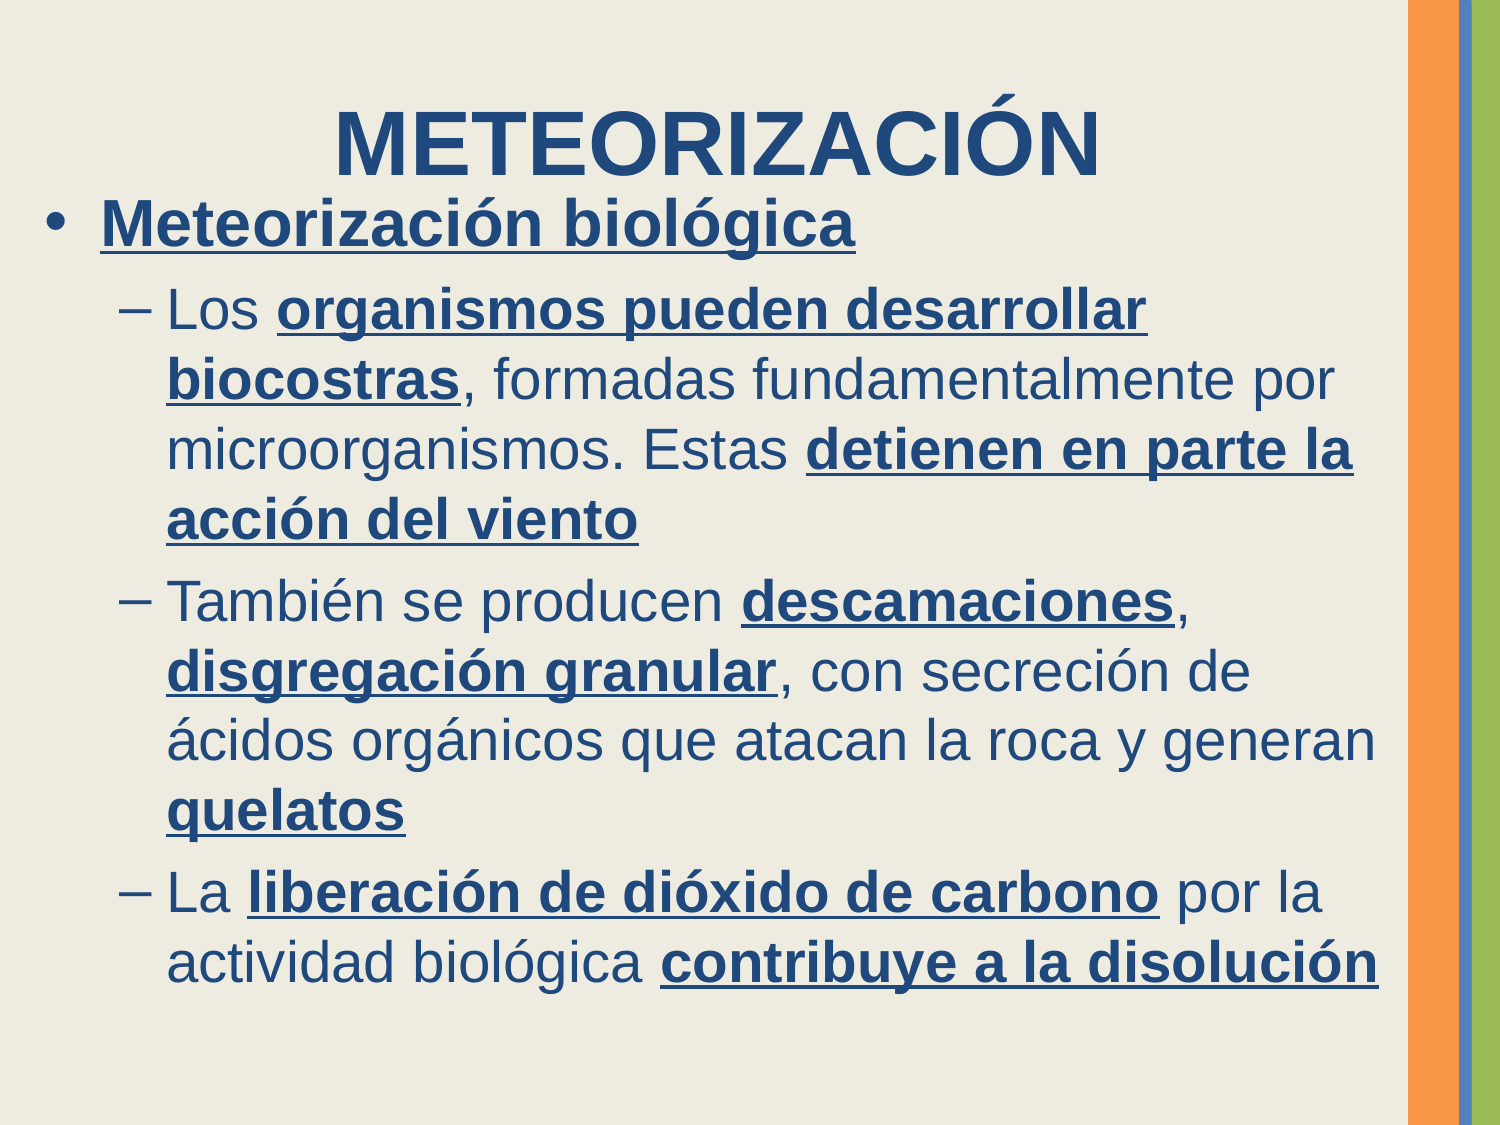

# meteorización
Meteorización biológica
Los organismos pueden desarrollar biocostras, formadas fundamentalmente por microorganismos. Estas detienen en parte la acción del viento
También se producen descamaciones, disgregación granular, con secreción de ácidos orgánicos que atacan la roca y generan quelatos
La liberación de dióxido de carbono por la actividad biológica contribuye a la disolución